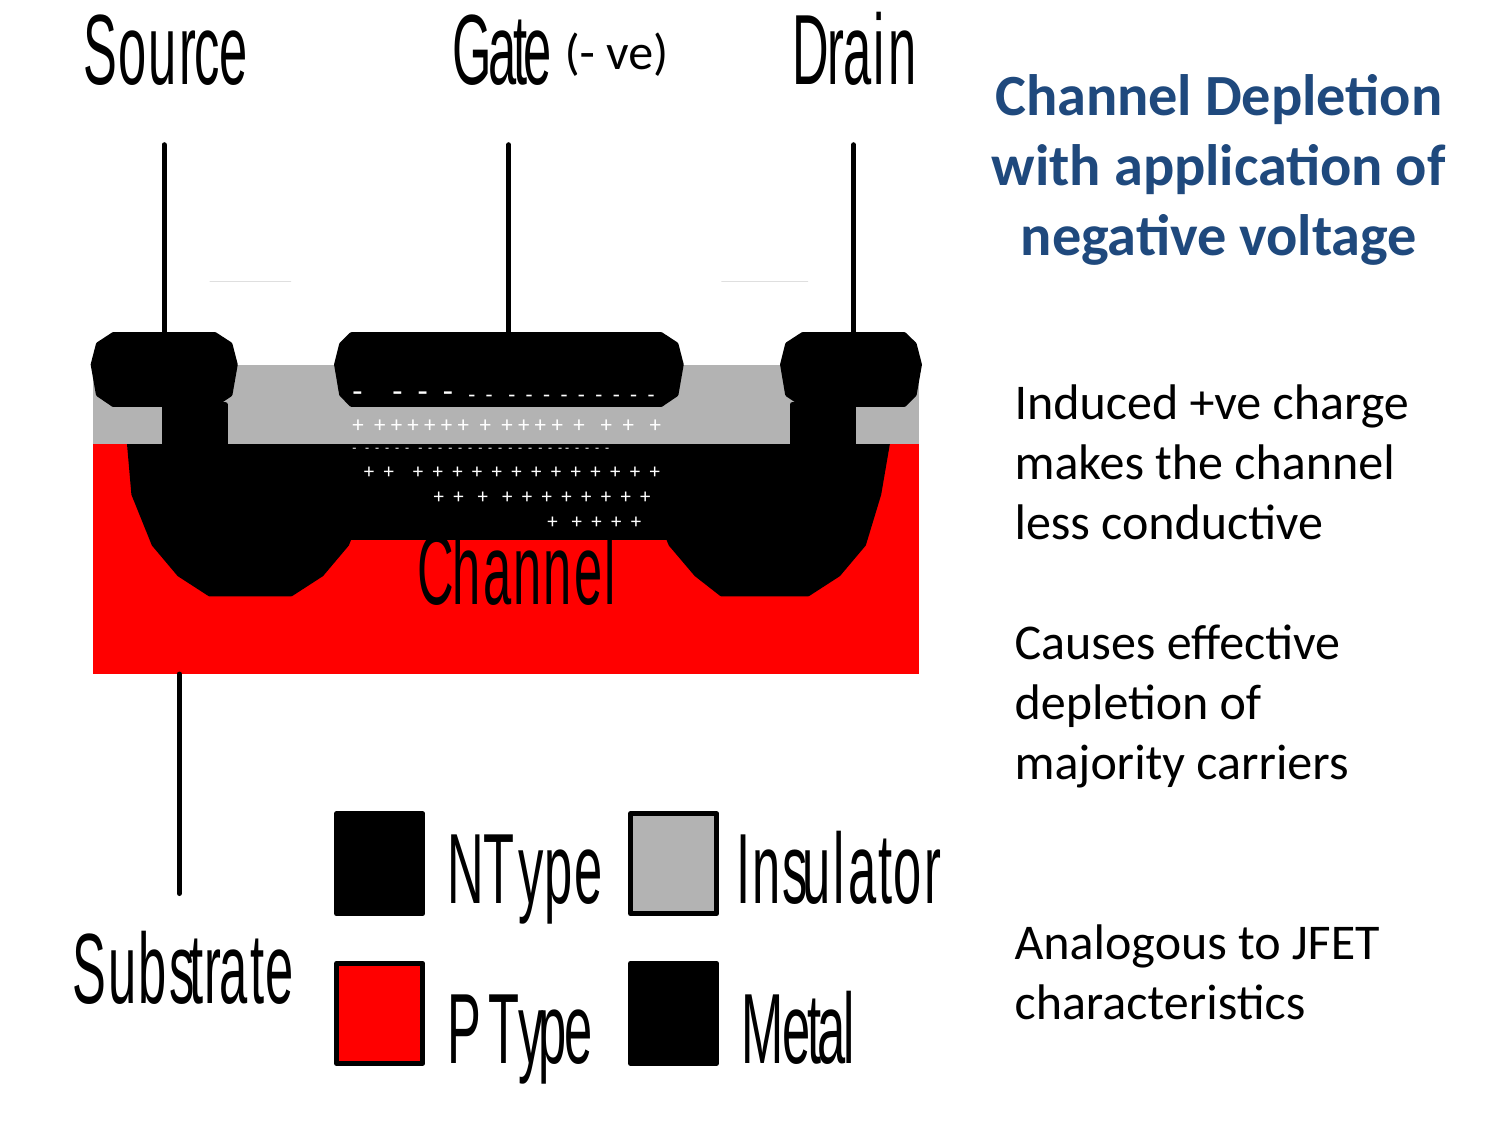

(- ve)
Channel Depletion with application of
negative voltage
- - - - - - - - - - - - - - -
+ + + + + + + + + + + + + + + +
- - - - - - - - - - - - - - - - - - - - - - - - - -
Induced +ve charge makes the channel less conductive
Causes effective depletion of majority carriers
Analogous to JFET characteristics
+ + + + + + + + + + + + + + +
 + + + + + + + + + + +
+ + + + +